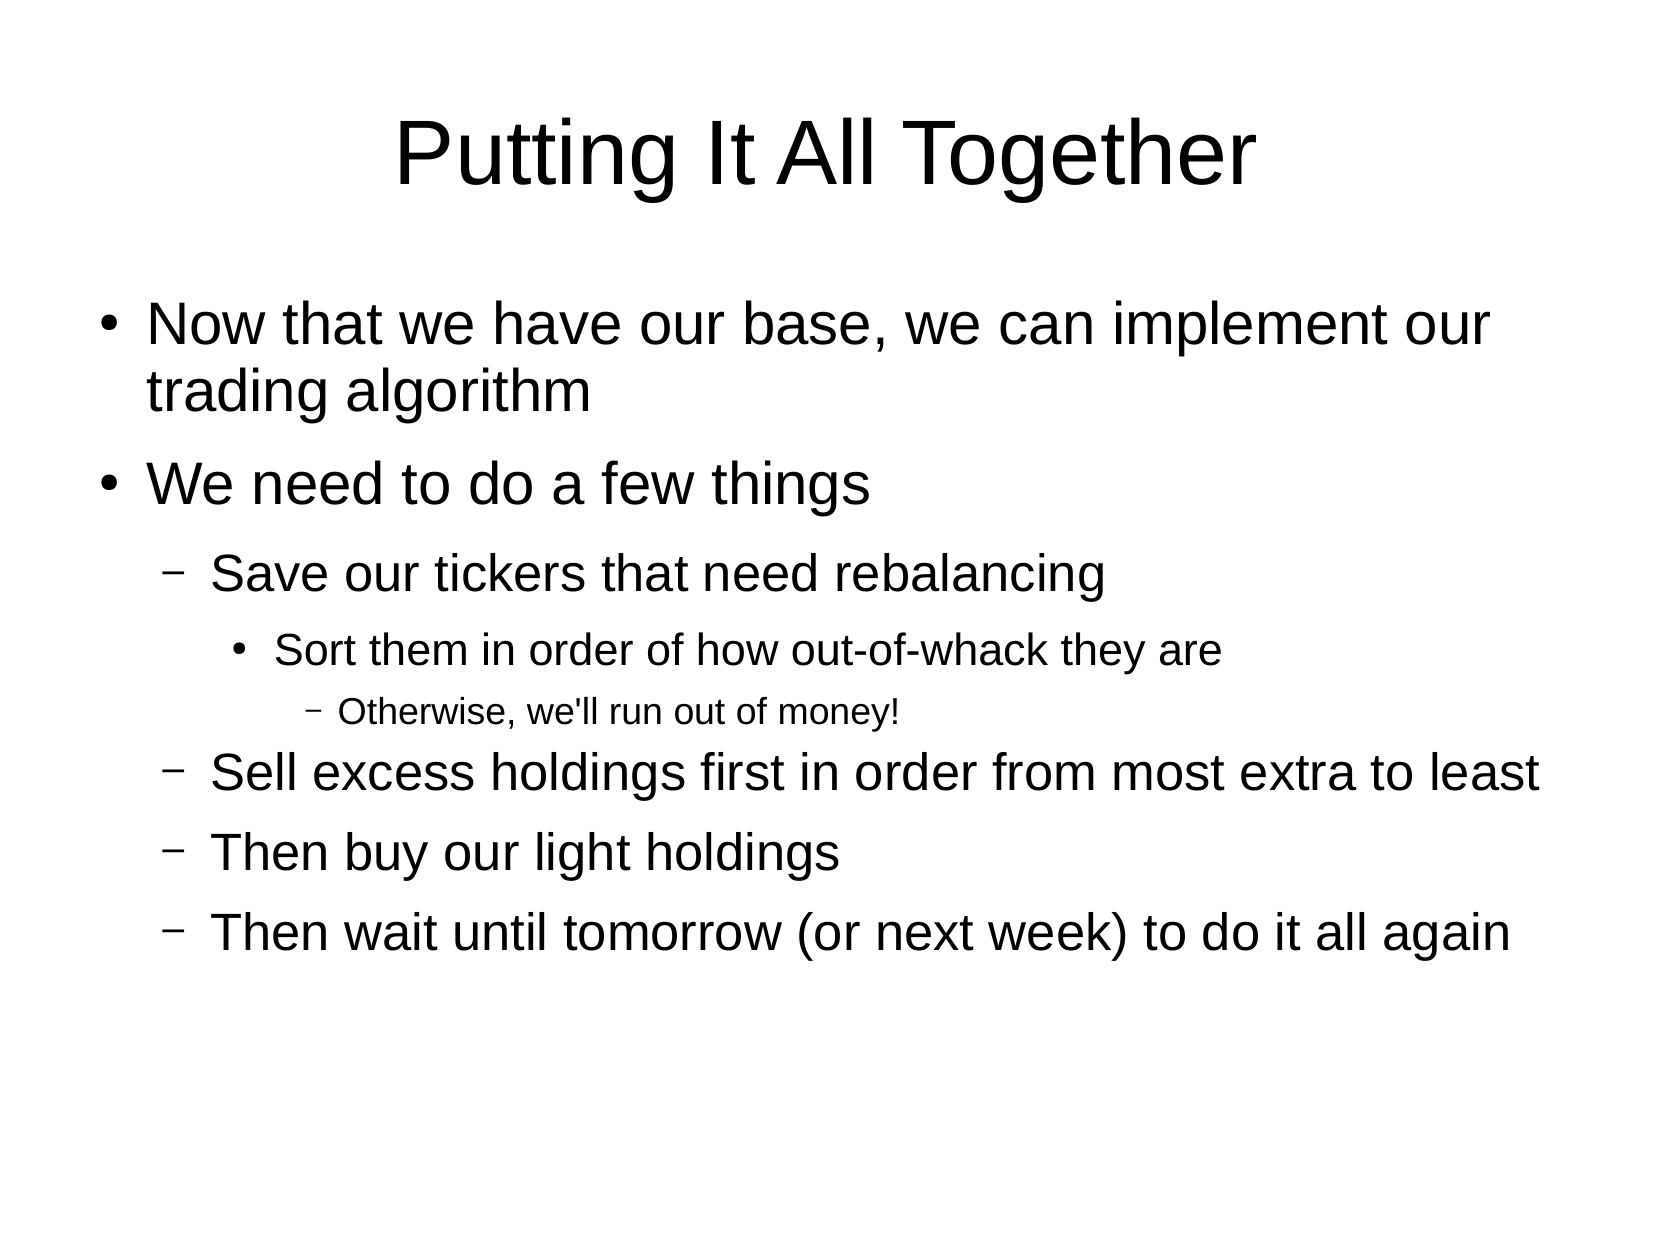

# Putting It All Together
Now that we have our base, we can implement our trading algorithm
We need to do a few things
Save our tickers that need rebalancing
Sort them in order of how out-of-whack they are
Otherwise, we'll run out of money!
Sell excess holdings first in order from most extra to least
Then buy our light holdings
Then wait until tomorrow (or next week) to do it all again